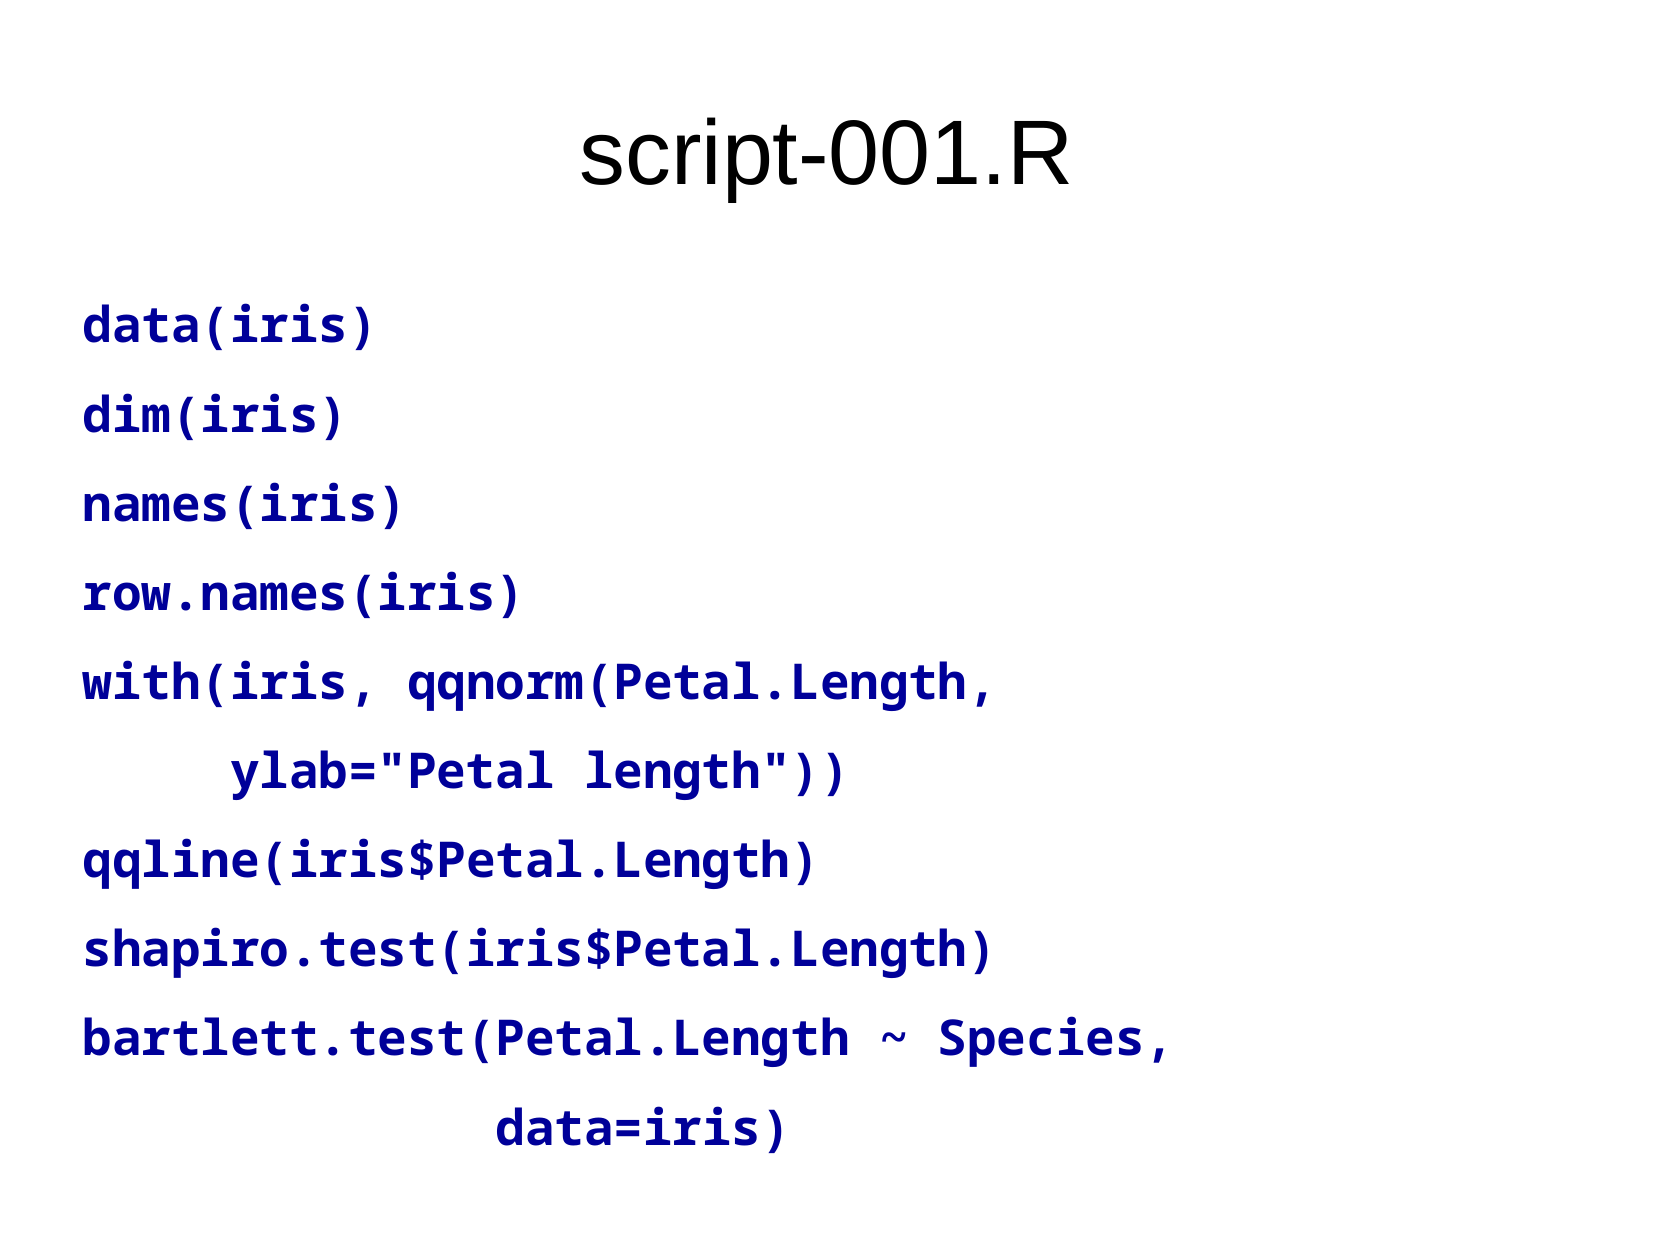

# script-001.R
data(iris)
dim(iris)
names(iris)
row.names(iris)
with(iris, qqnorm(Petal.Length,
 ylab="Petal length"))
qqline(iris$Petal.Length)
shapiro.test(iris$Petal.Length)
bartlett.test(Petal.Length ~ Species,
 data=iris)